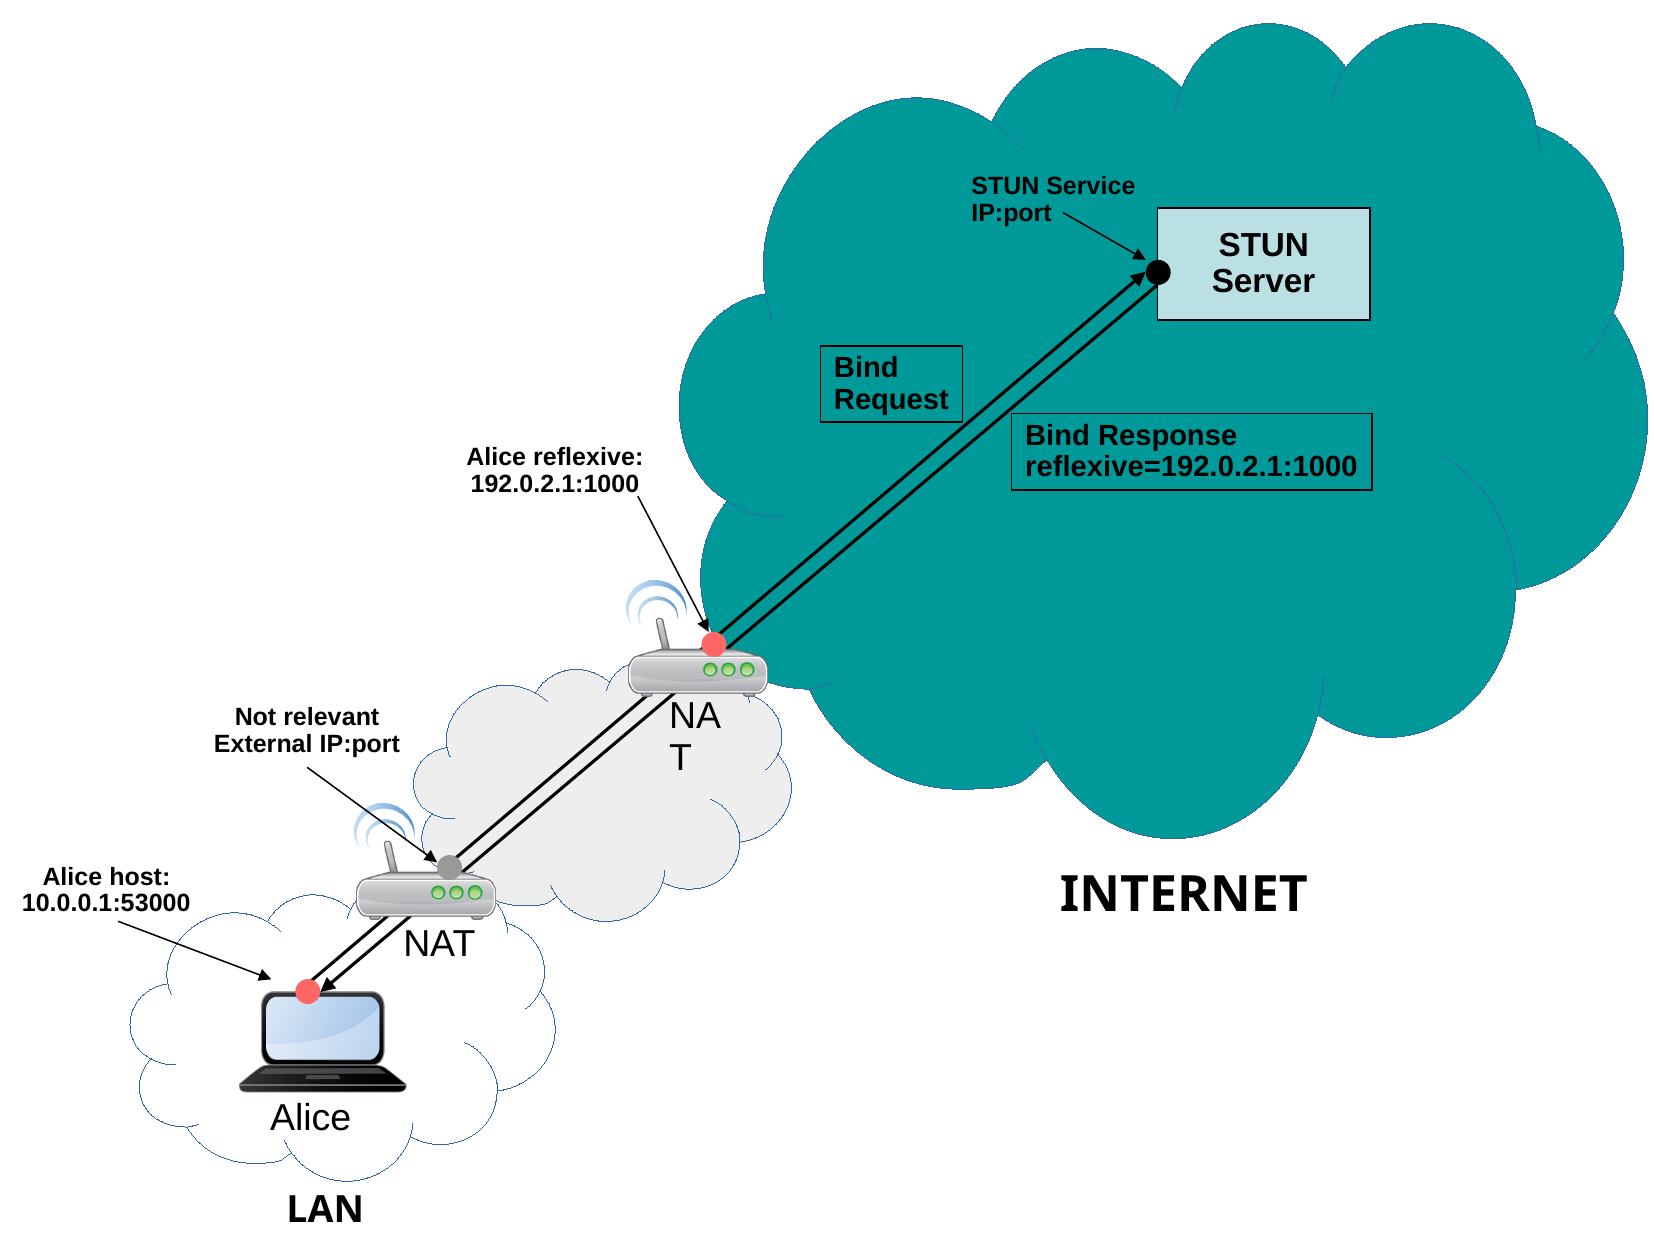

STUN Service IP:port
STUN
Server
Bind
Request
Bind Response
reflexive=192.0.2.1:1000
Alice reflexive:
192.0.2.1:1000
NAT
Not relevant
External IP:port
INTERNET
Alice host:
10.0.0.1:53000
NAT
Alice
LAN